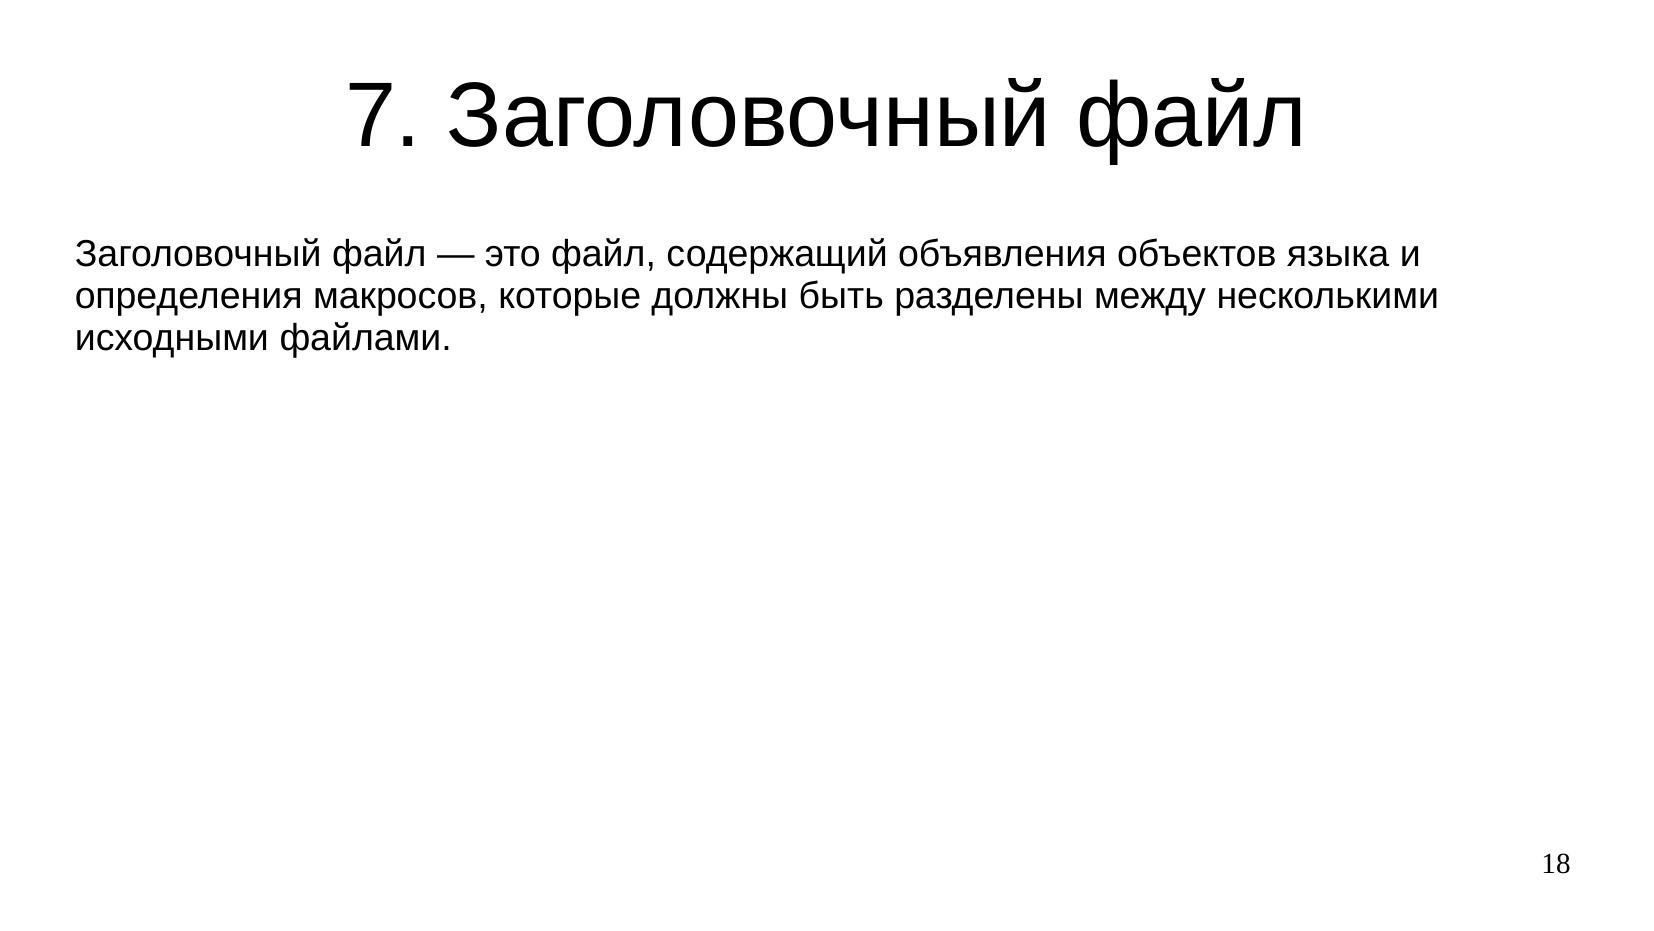

# 7. Заголовочный файл
Заголовочный файл — это файл, содержащий объявления объектов языка и определения макросов, которые должны быть разделены между несколькими исходными файлами.
18